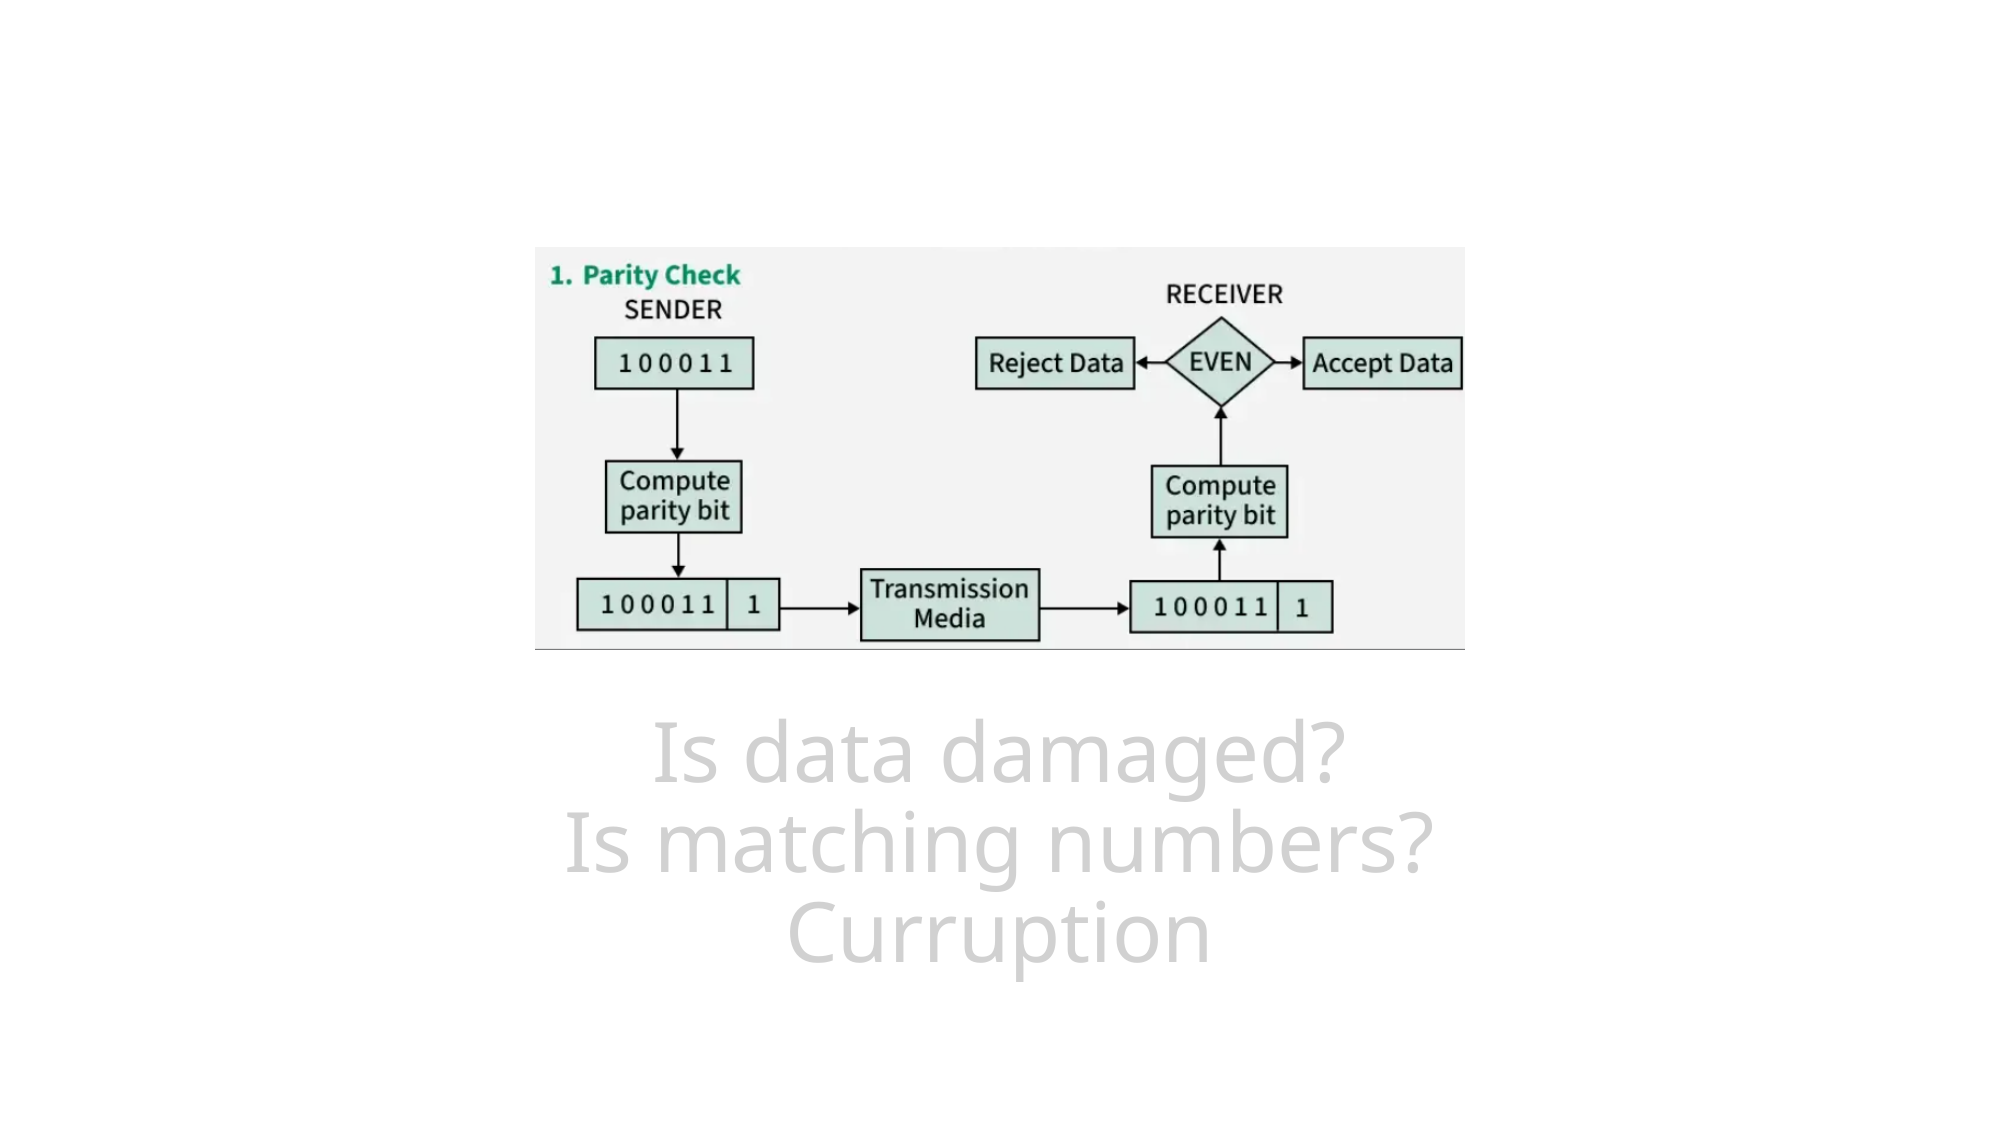

Error Detection
Is data damaged?
Is matching numbers?
Curruption